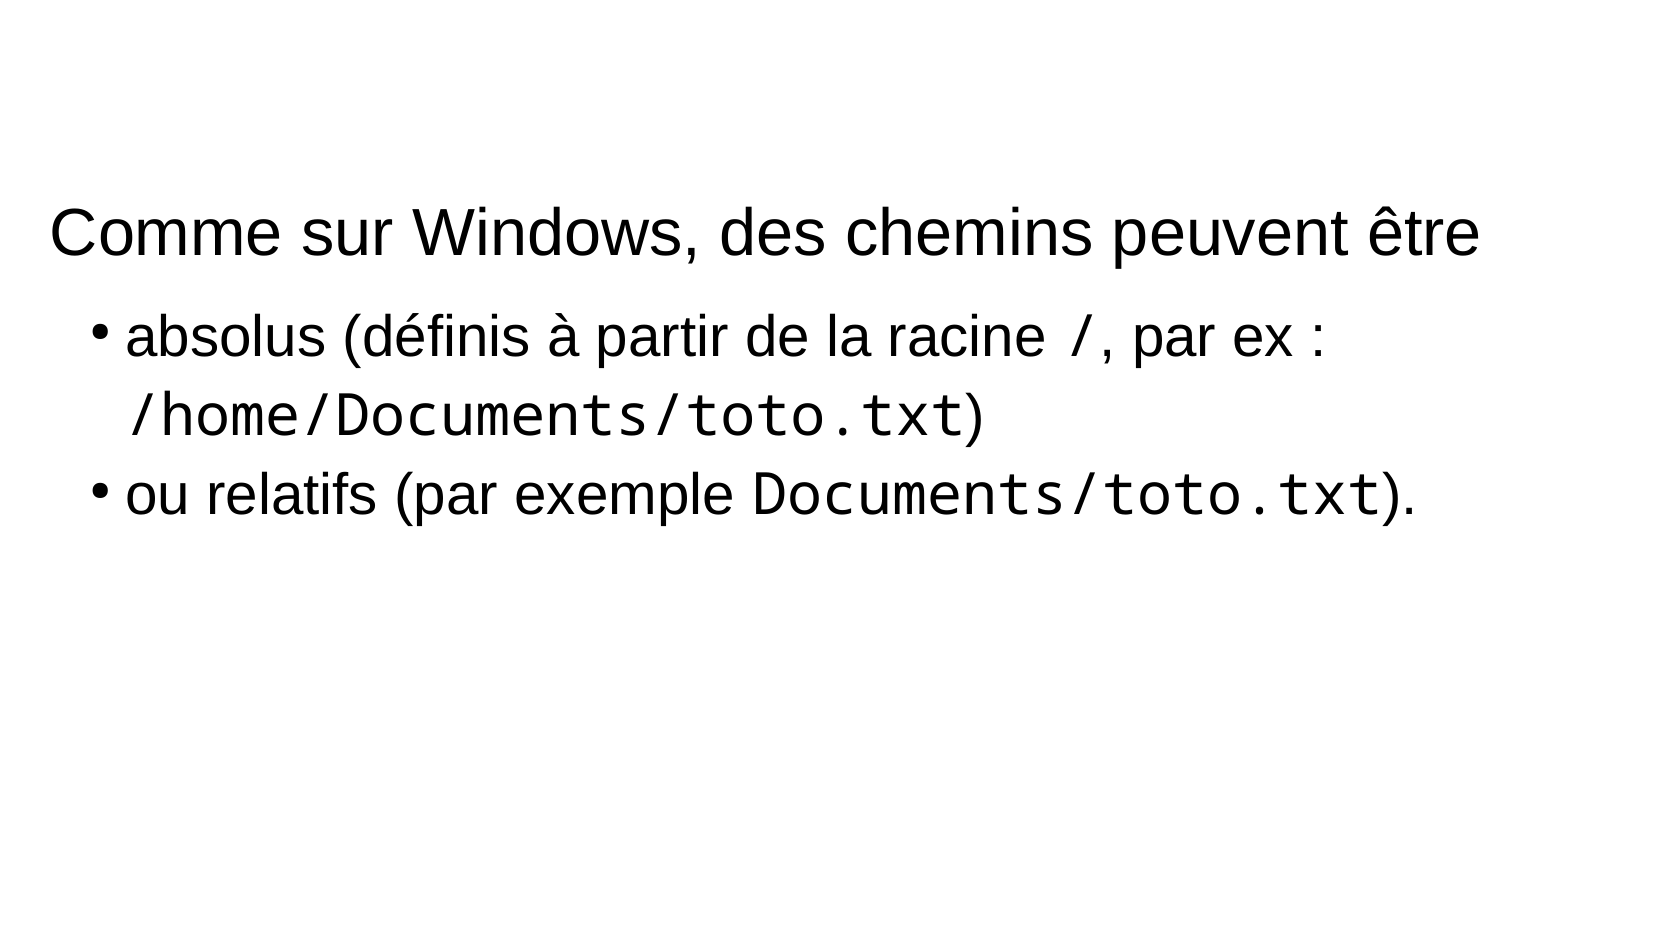

Comme sur Windows, des chemins peuvent être
absolus (définis à partir de la racine /, par ex : /home/Documents/toto.txt)
ou relatifs (par exemple Documents/toto.txt).